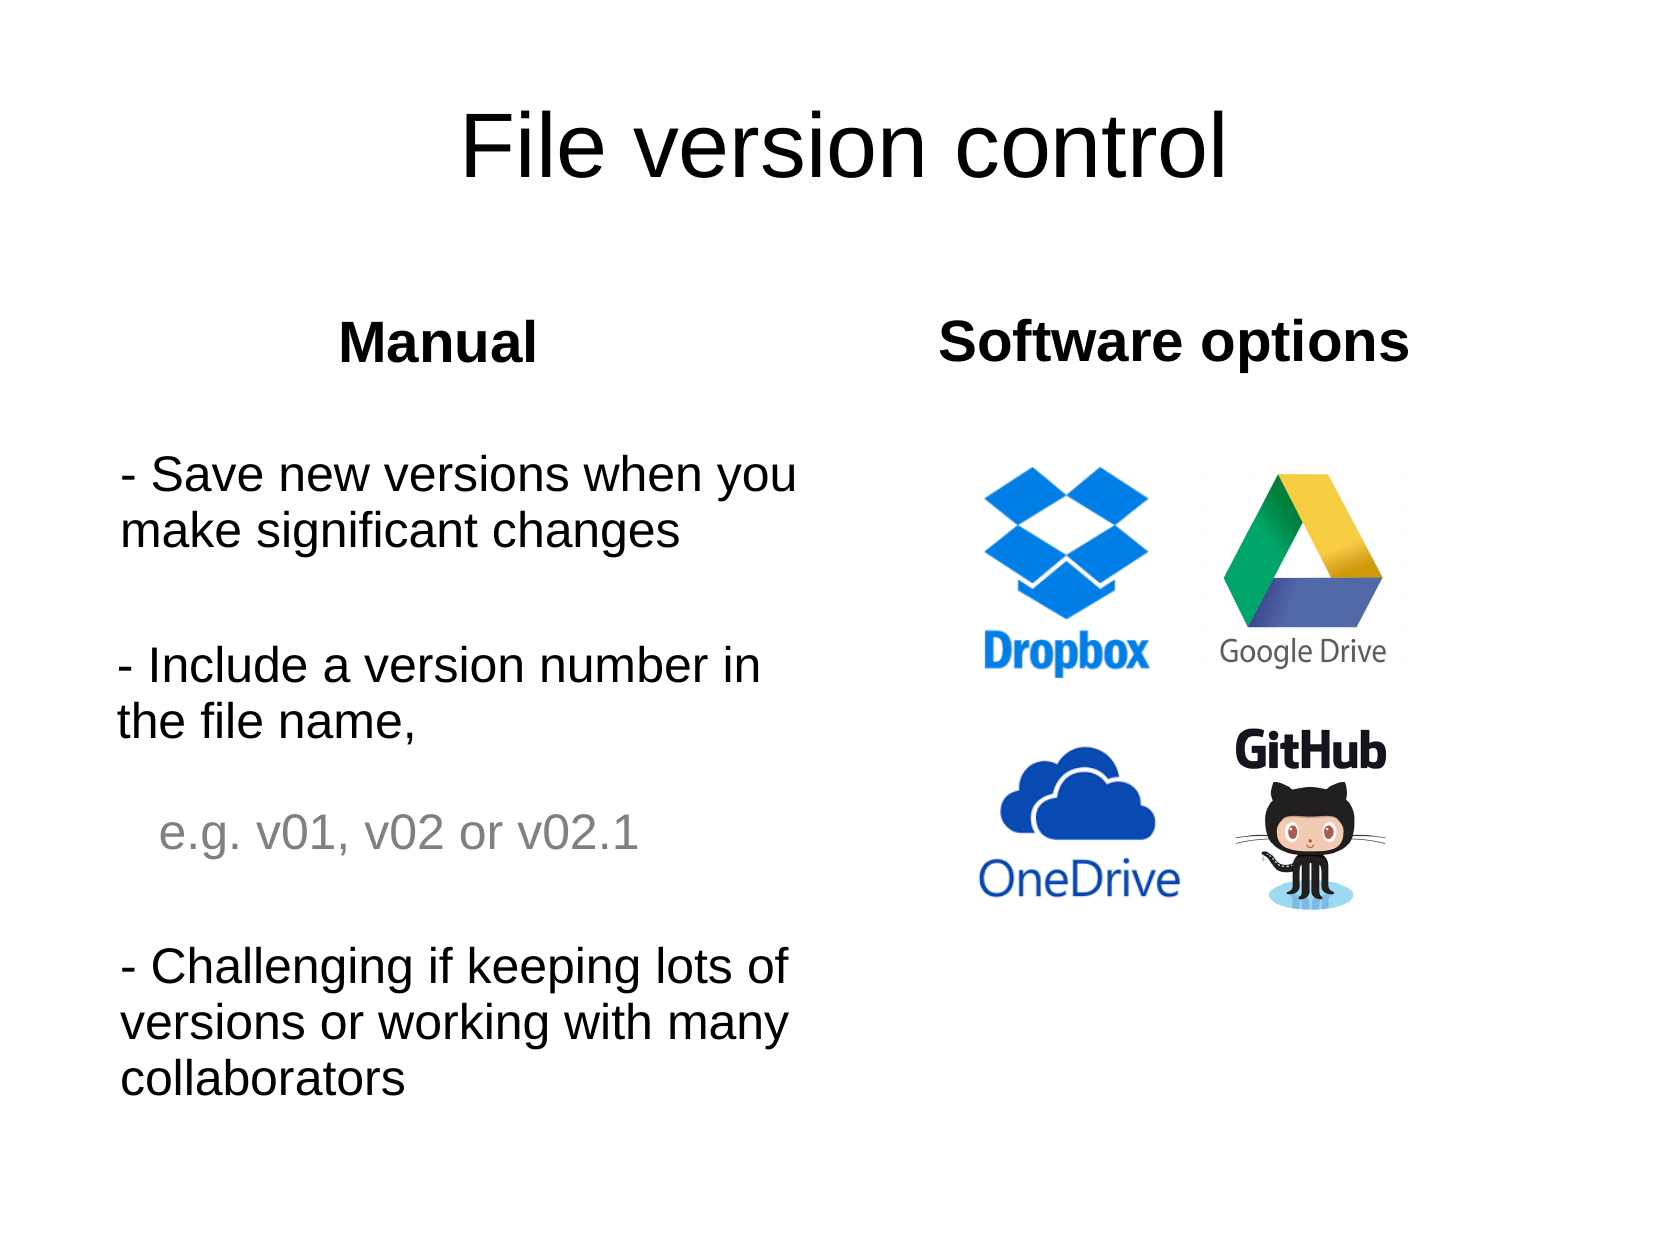

# File version control
Manual
Software options
- Save new versions when you make significant changes
- Include a version number in the file name,
 e.g. v01, v02 or v02.1
- Challenging if keeping lots of versions or working with many collaborators